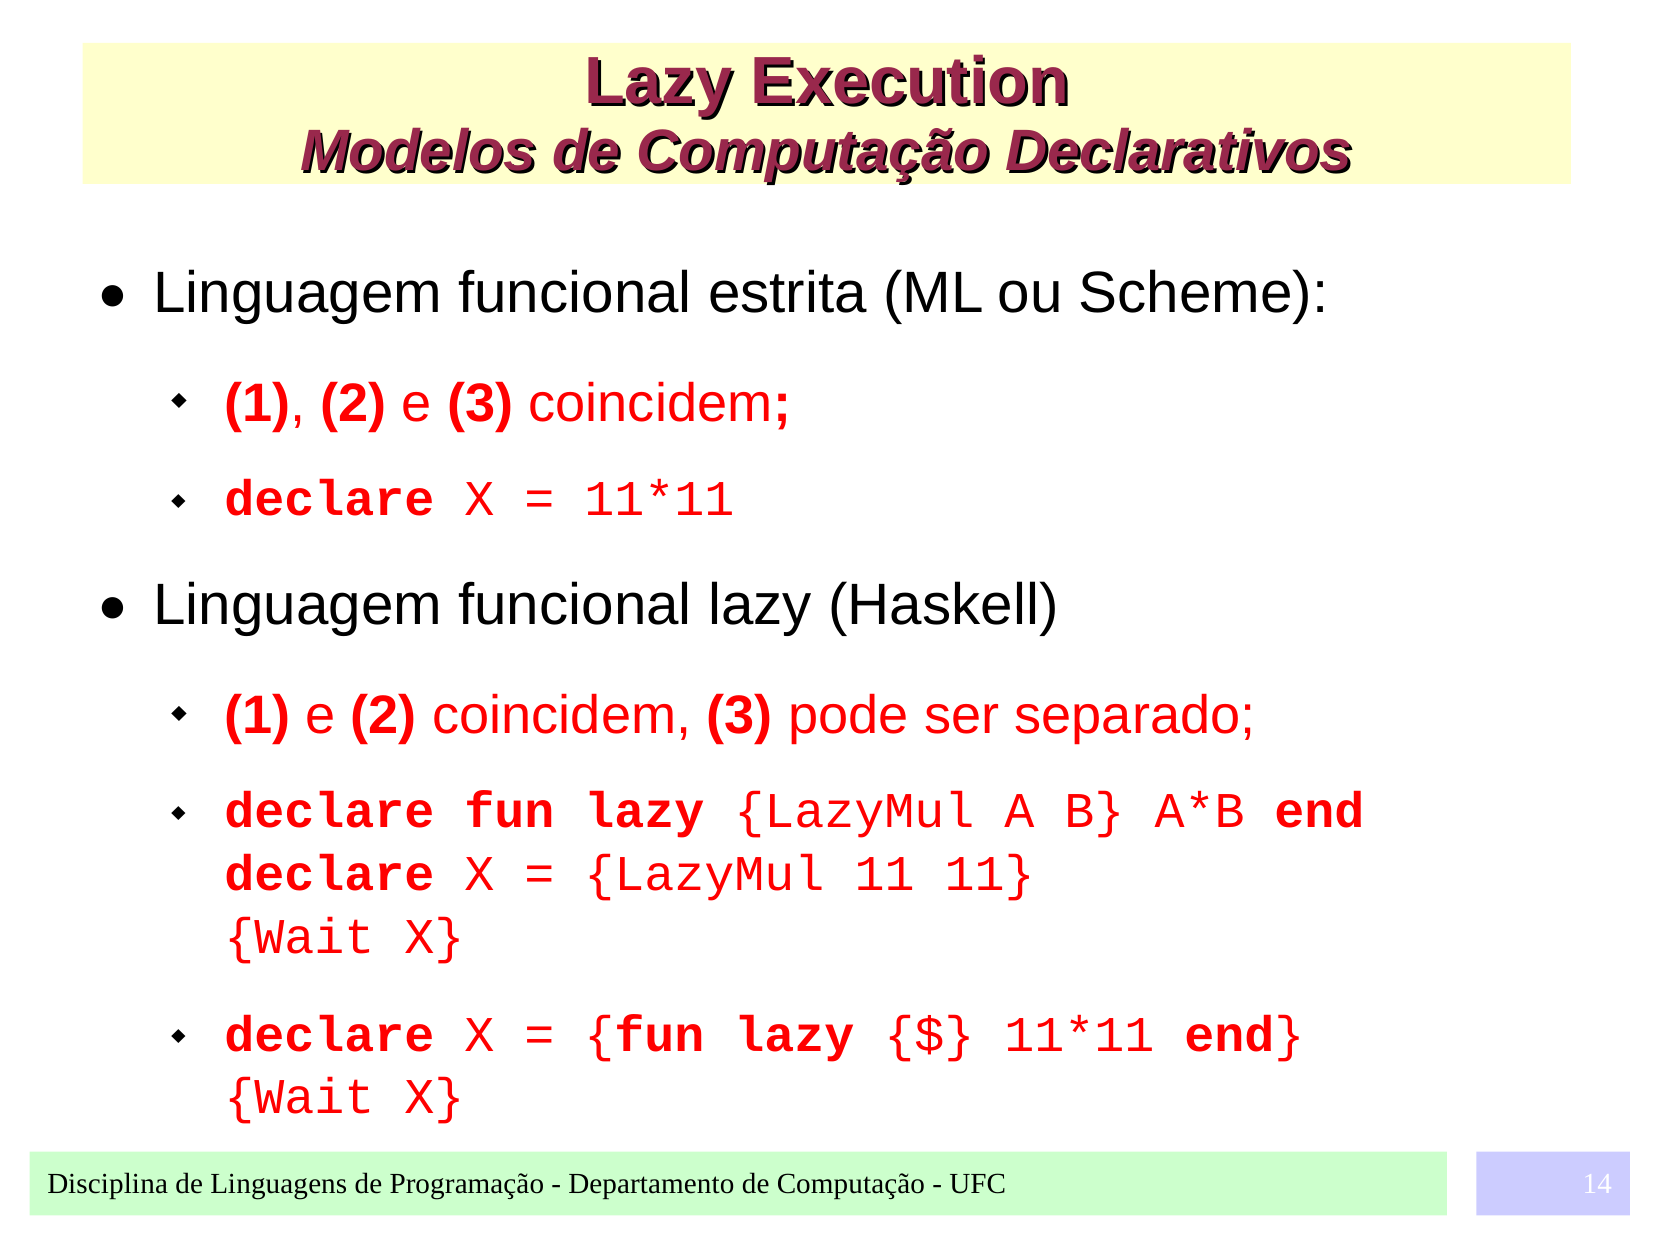

# Lazy Execution Modelos de Computação Declarativos
Linguagem funcional estrita (ML ou Scheme):
(1), (2) e (3) coincidem;
declare X = 11*11
Linguagem funcional lazy (Haskell)
(1) e (2) coincidem, (3) pode ser separado;
declare fun lazy {LazyMul A B} A*B end
declare X = {LazyMul 11 11}
{Wait X}
declare X = {fun lazy {$} 11*11 end}
{Wait X}
Disciplina de Linguagens de Programação - Departamento de Computação - UFC
14